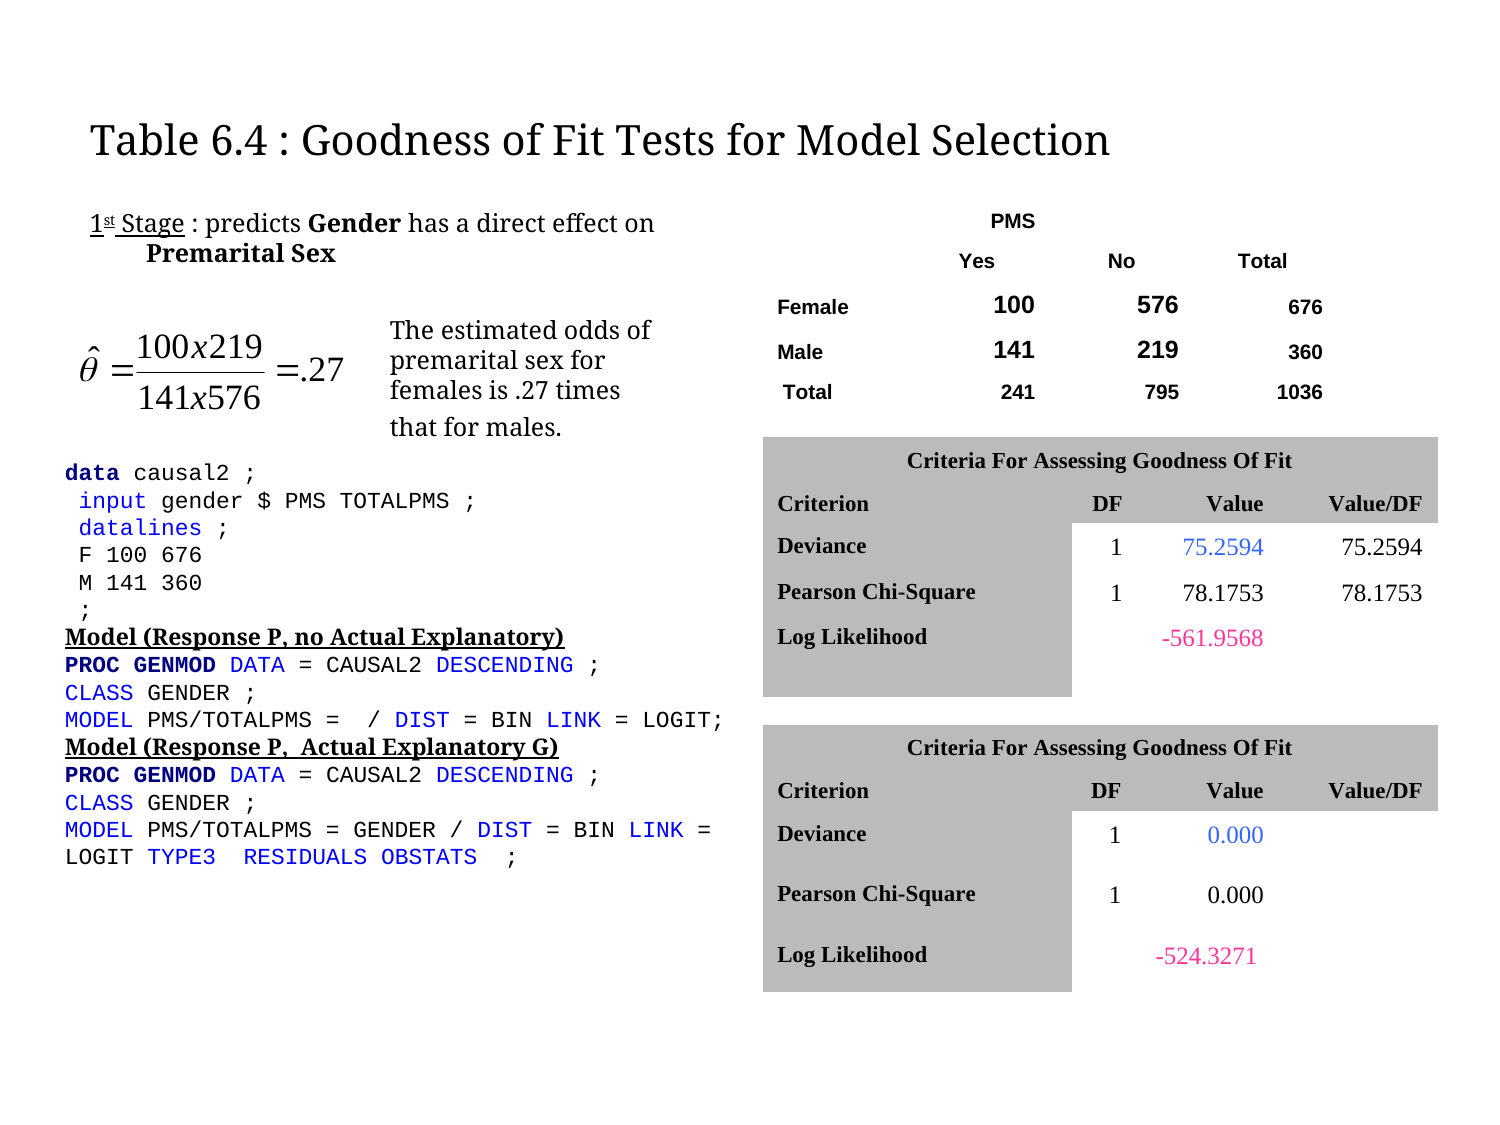

# Table 6.4 : Goodness of Fit Tests for Model Selection
1st Stage : predicts Gender has a direct effect on Premarital Sex
			The estimated odds of 			premarital sex for 			females is .27 times
			that for males.
| | PMS | | |
| --- | --- | --- | --- |
| | Yes | No | Total |
| Female | 100 | 576 | 676 |
| Male | 141 | 219 | 360 |
| Total | 241 | 795 | 1036 |
| Criteria For Assessing Goodness Of Fit | | | |
| --- | --- | --- | --- |
| Criterion | DF | Value | Value/DF |
| Deviance | 1 | 75.2594 | 75.2594 |
| Pearson Chi-Square | 1 | 78.1753 | 78.1753 |
| Log Likelihood | | -561.9568 | |
data causal2 ;
 input gender $ PMS TOTALPMS ;
 datalines ;
 F 100 676
 M 141 360
 ;
Model (Response P, no Actual Explanatory)
PROC GENMOD DATA = CAUSAL2 DESCENDING ;
CLASS GENDER ;
MODEL PMS/TOTALPMS = / DIST = BIN LINK = LOGIT;
Model (Response P, Actual Explanatory G)
PROC GENMOD DATA = CAUSAL2 DESCENDING ;
CLASS GENDER ;
MODEL PMS/TOTALPMS = GENDER / DIST = BIN LINK = LOGIT TYPE3 RESIDUALS OBSTATS ;
| Criteria For Assessing Goodness Of Fit | | | |
| --- | --- | --- | --- |
| Criterion | DF | Value | Value/DF |
| Deviance | 1 | 0.000 | |
| Pearson Chi-Square | 1 | 0.000 | |
| Log Likelihood | | -524.3271 | |